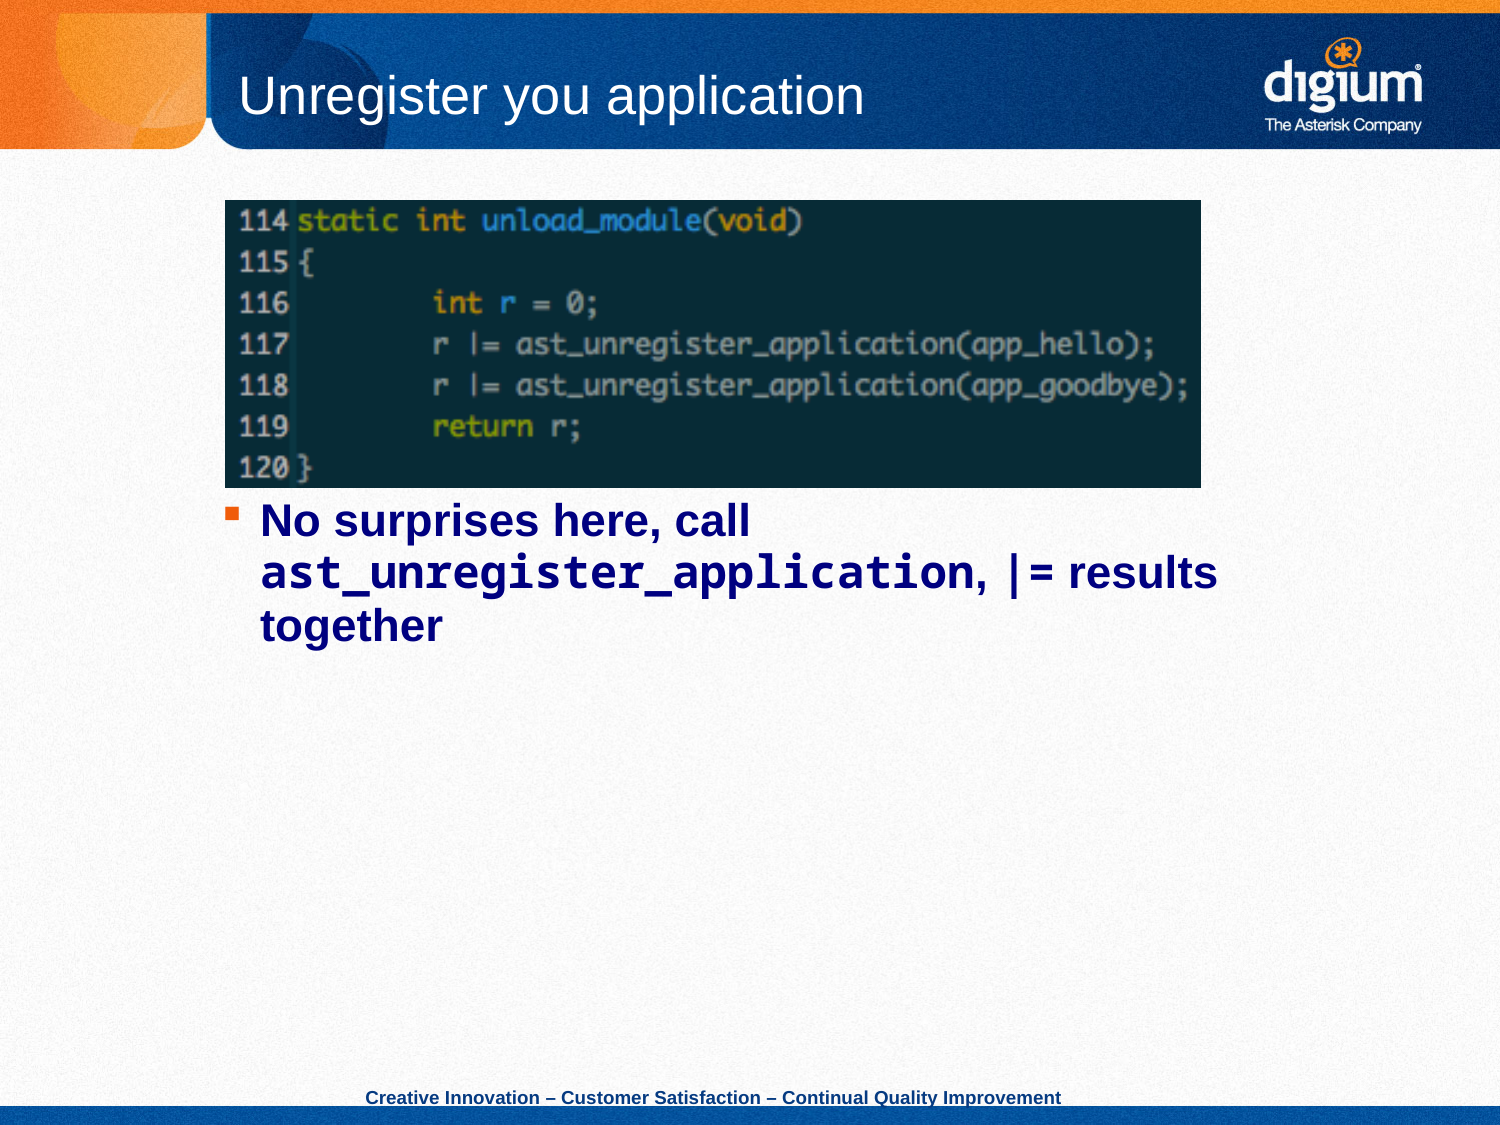

# Unregister you application
No surprises here, call ast_unregister_application, |= results together